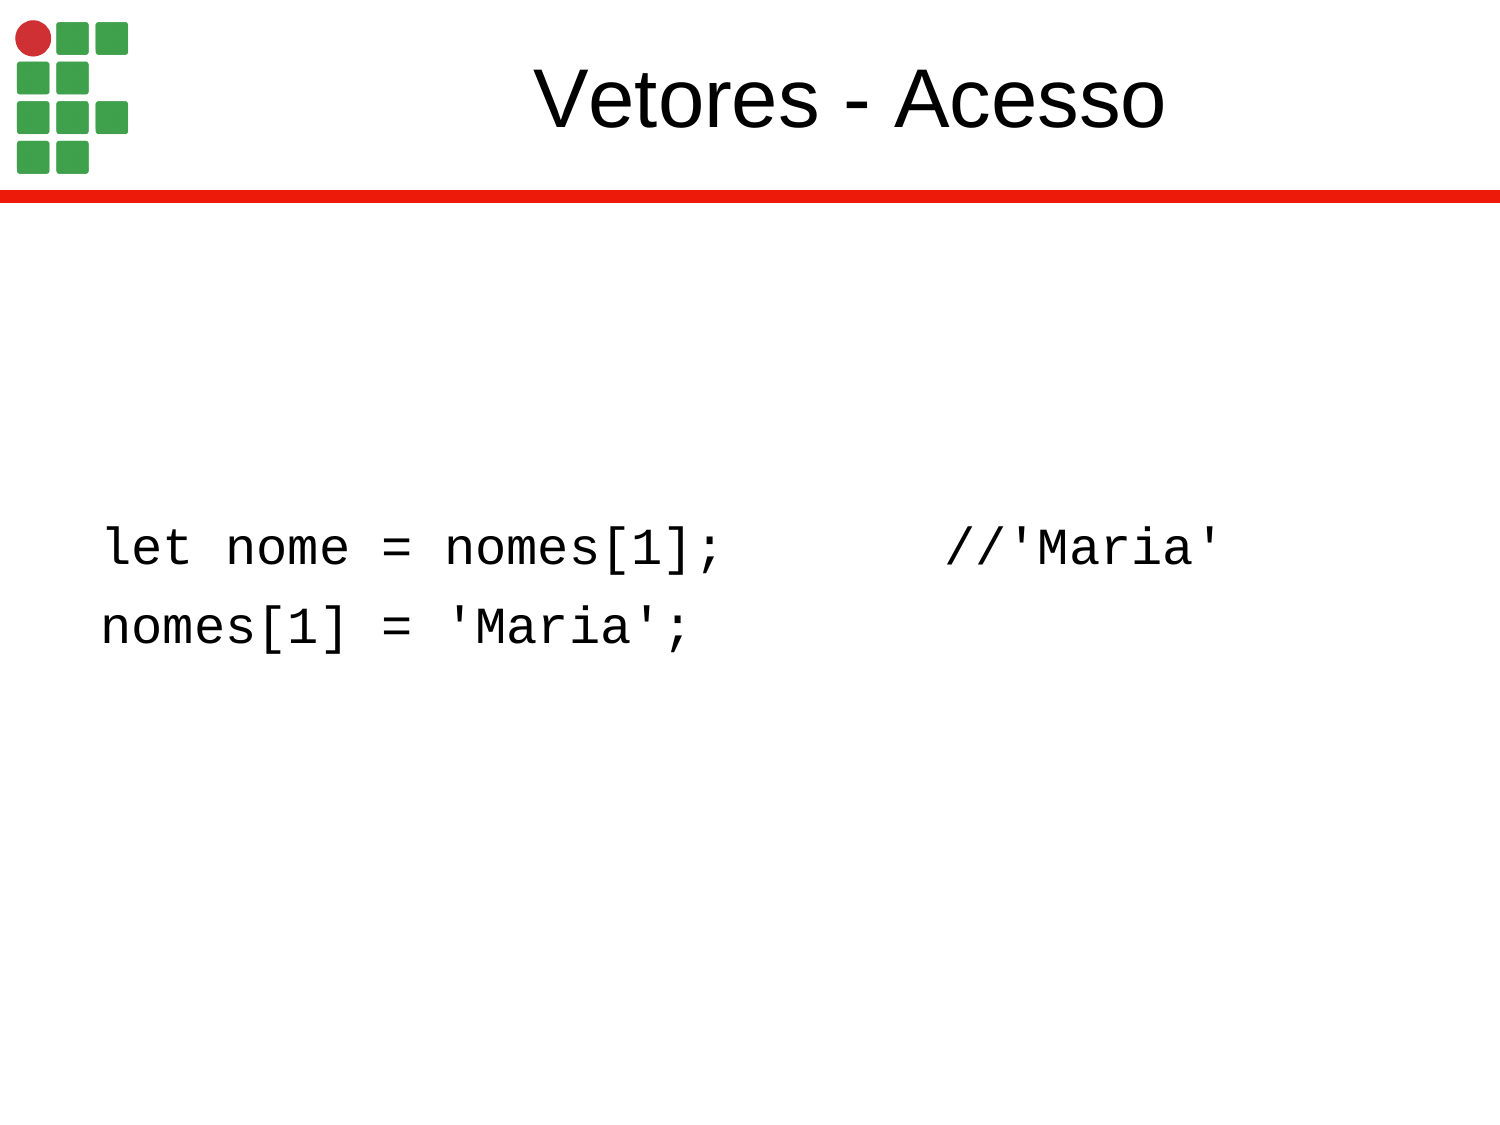

# Vetores - Acesso
let nome = nomes[1]; //'Maria'
nomes[1] = 'Maria';